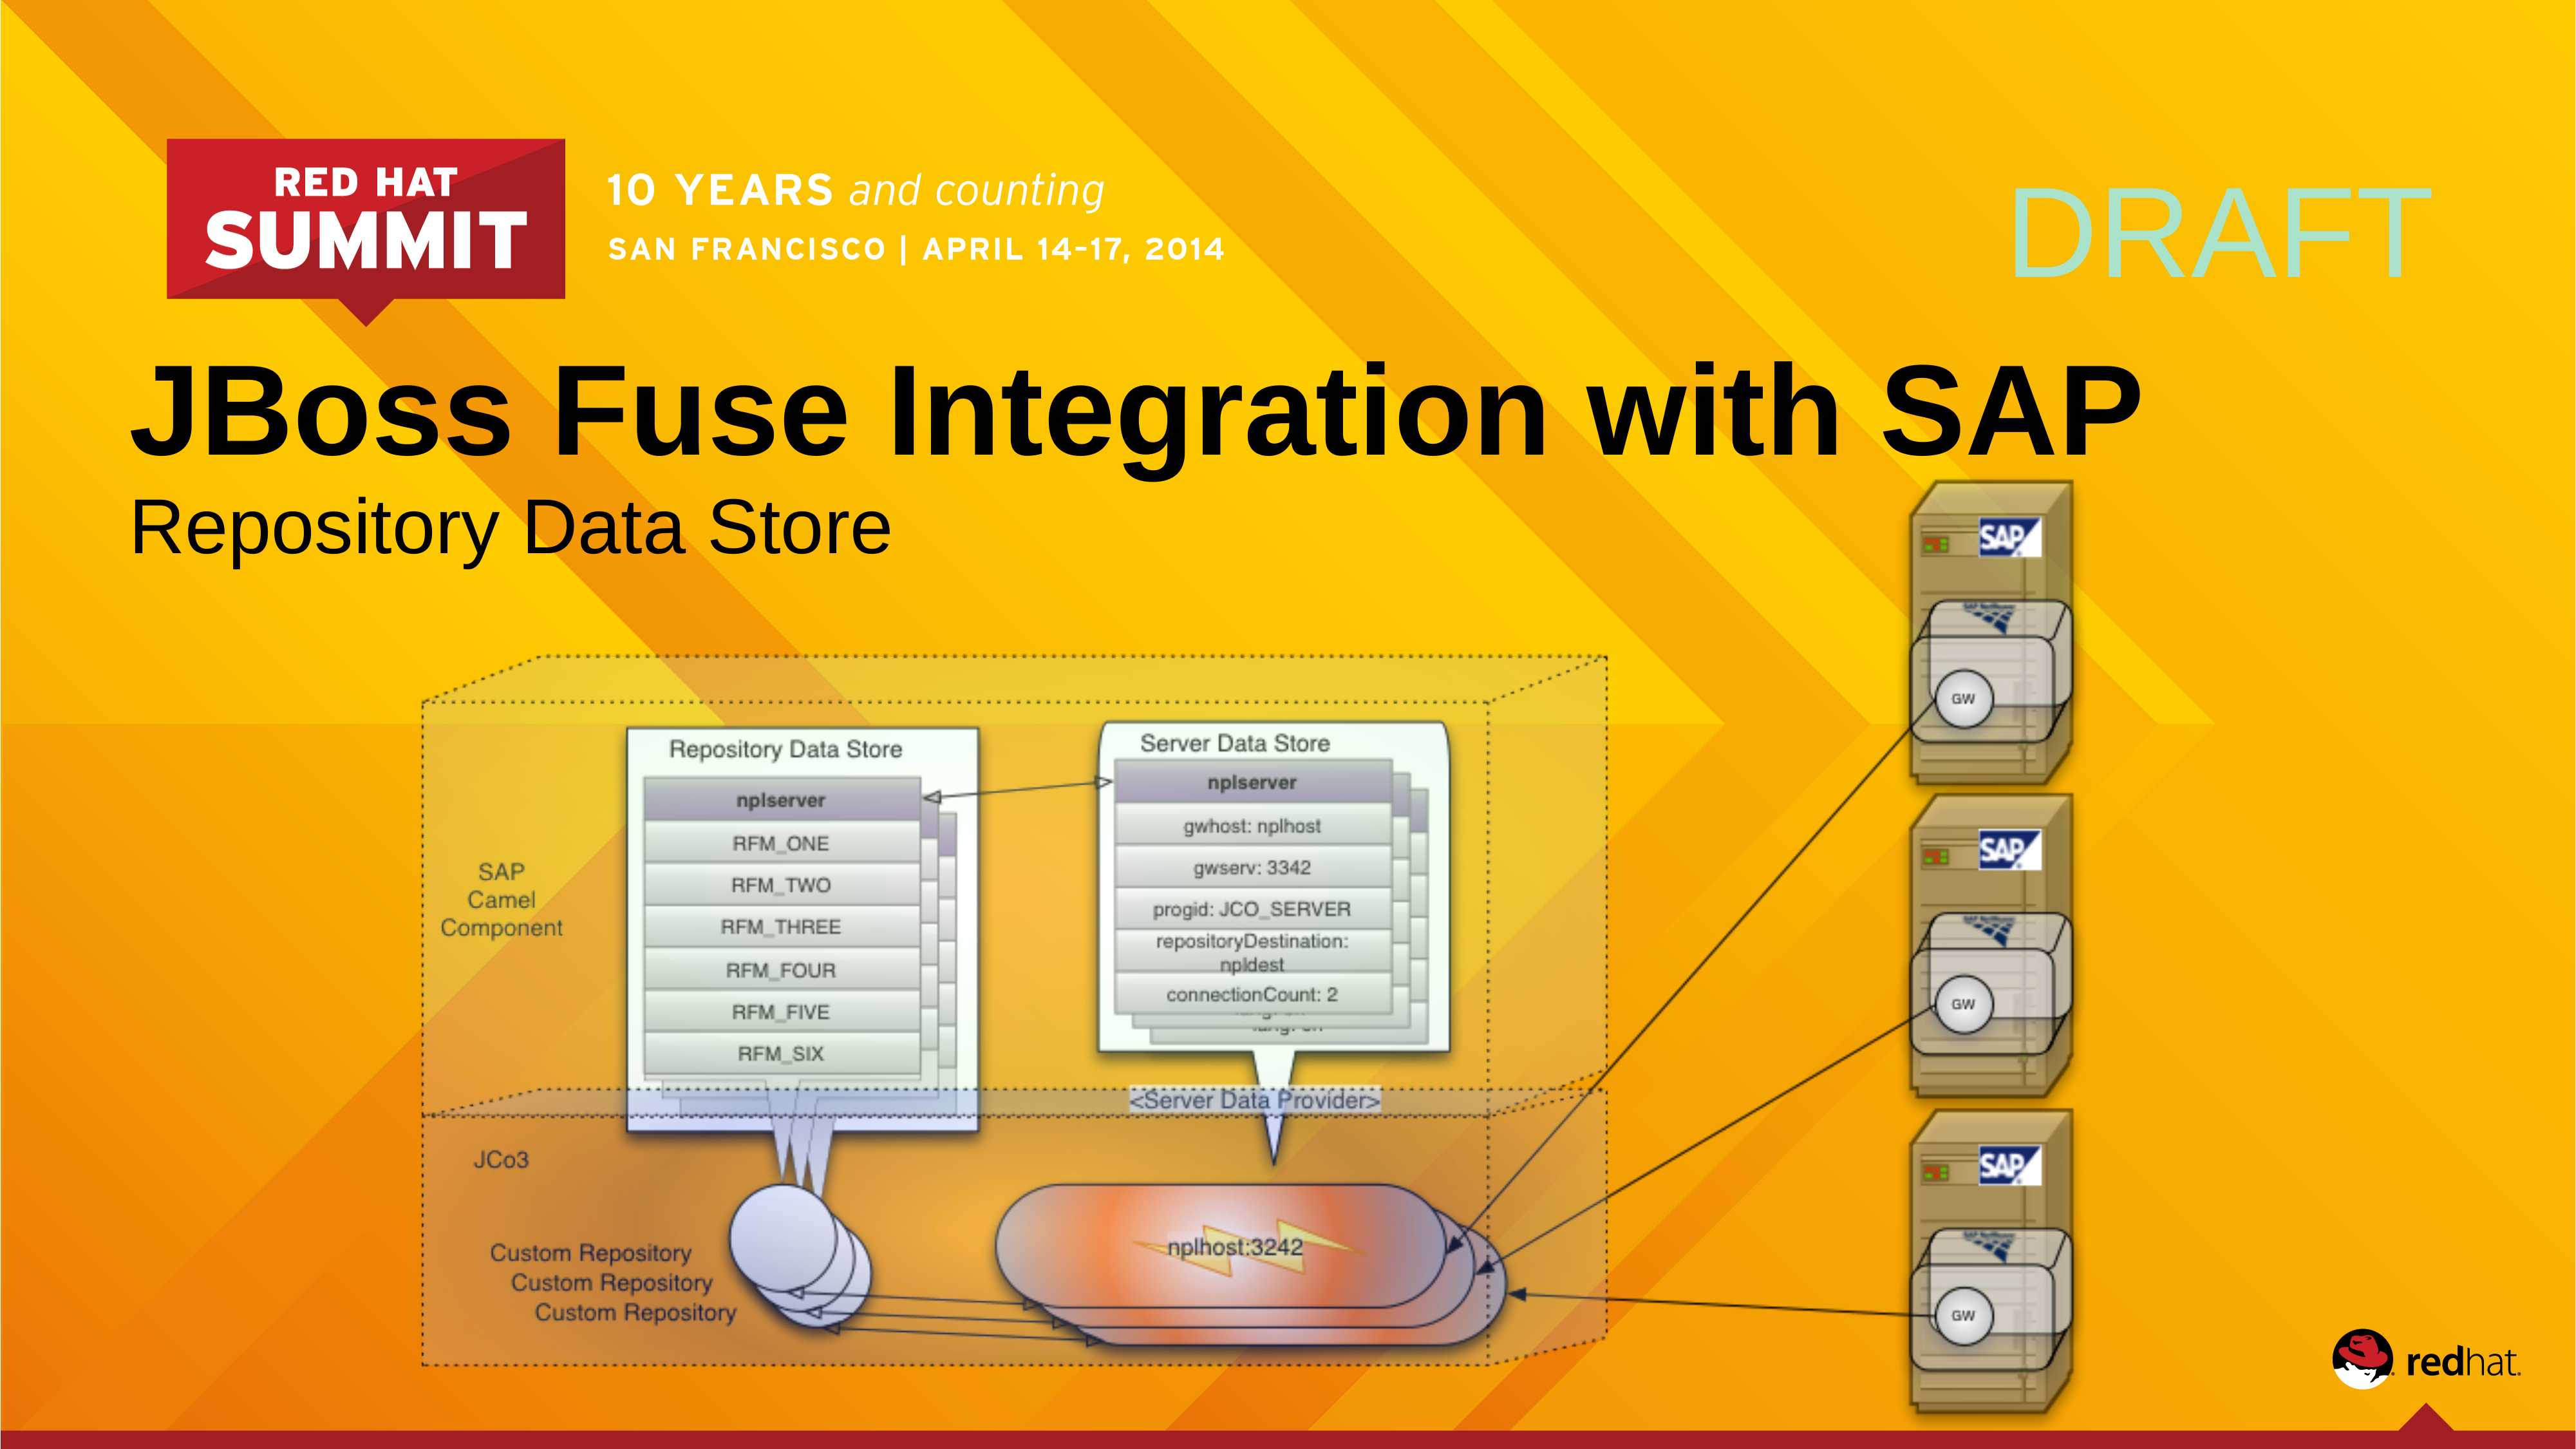

JBoss Fuse Integration with SAP
Repository Data Store